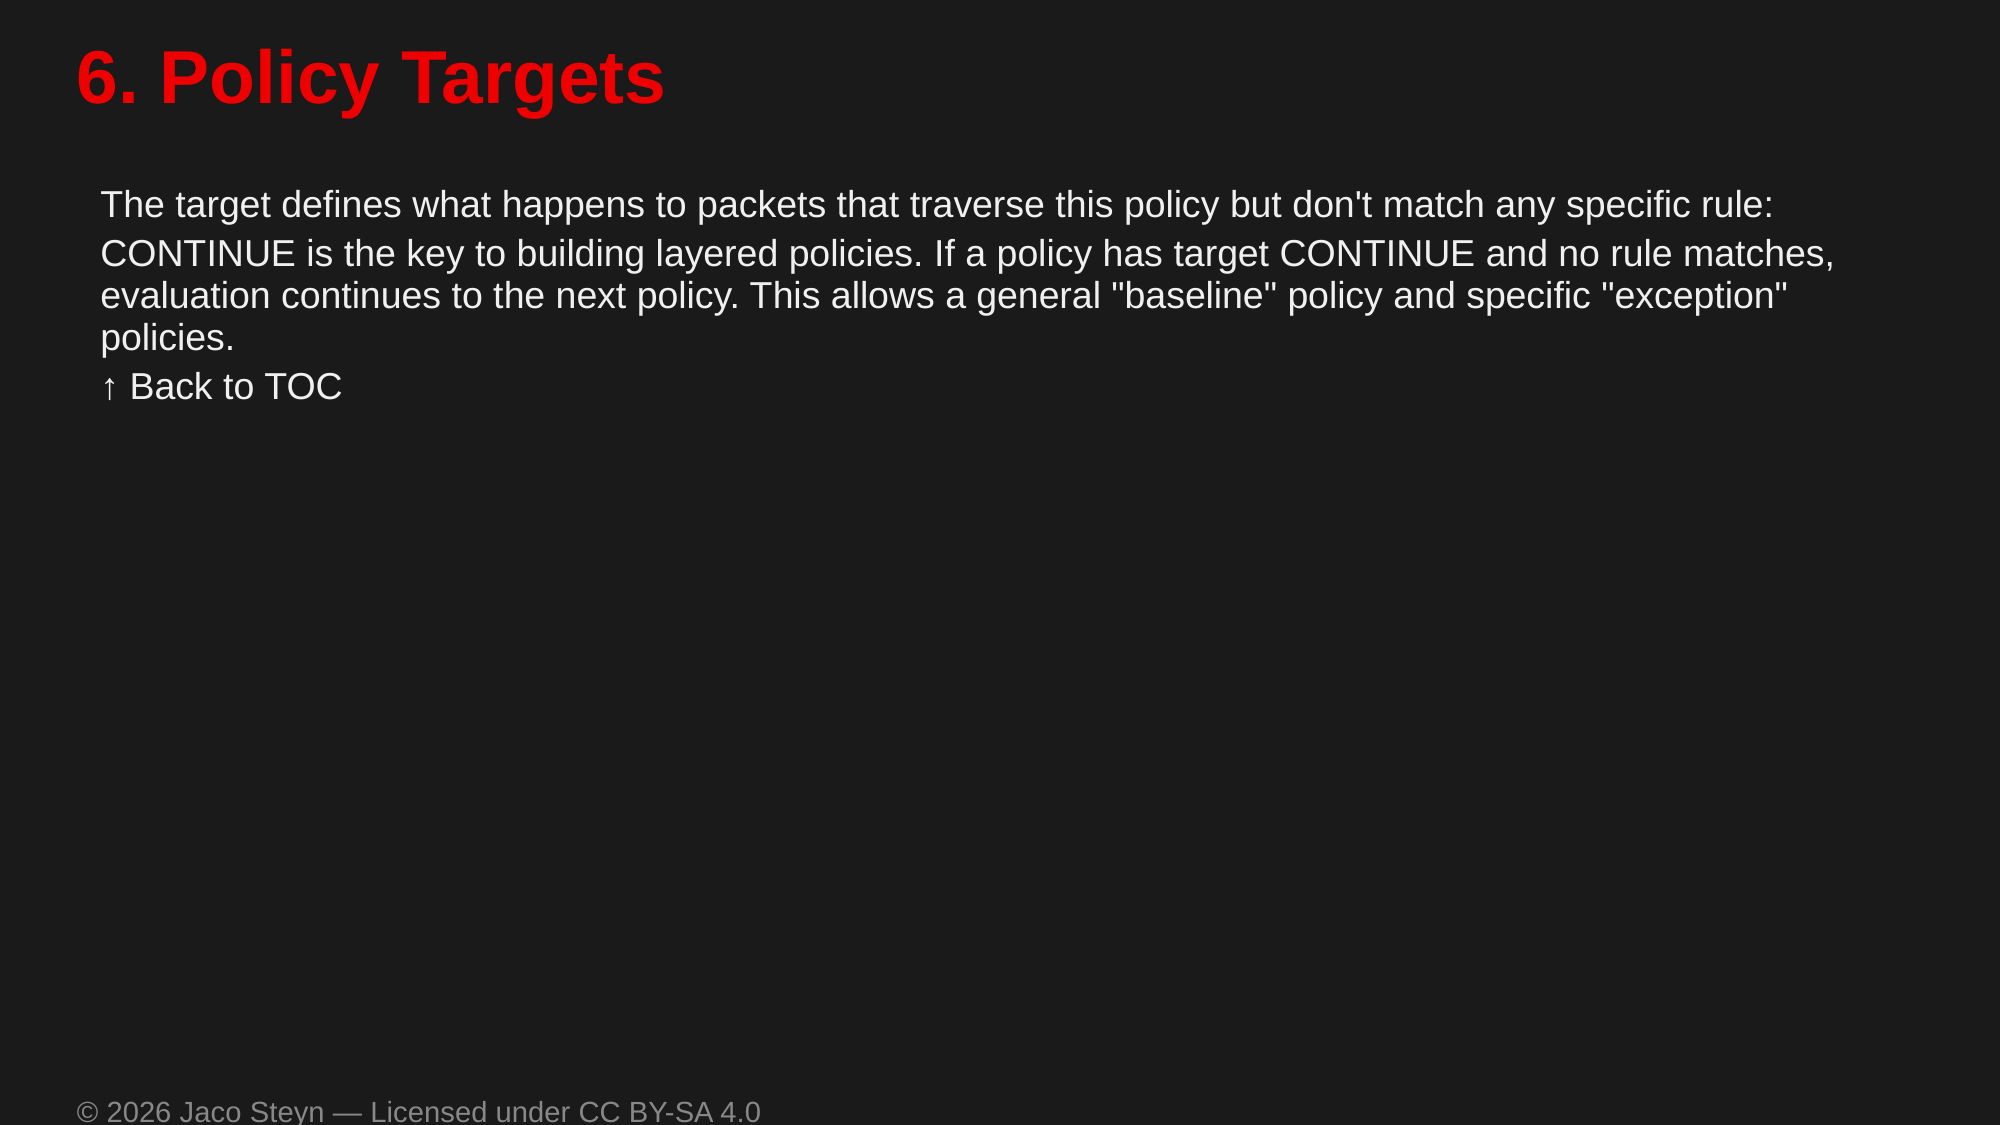

6. Policy Targets
The target defines what happens to packets that traverse this policy but don't match any specific rule:
CONTINUE is the key to building layered policies. If a policy has target CONTINUE and no rule matches, evaluation continues to the next policy. This allows a general "baseline" policy and specific "exception" policies.
↑ Back to TOC
© 2026 Jaco Steyn — Licensed under CC BY-SA 4.0